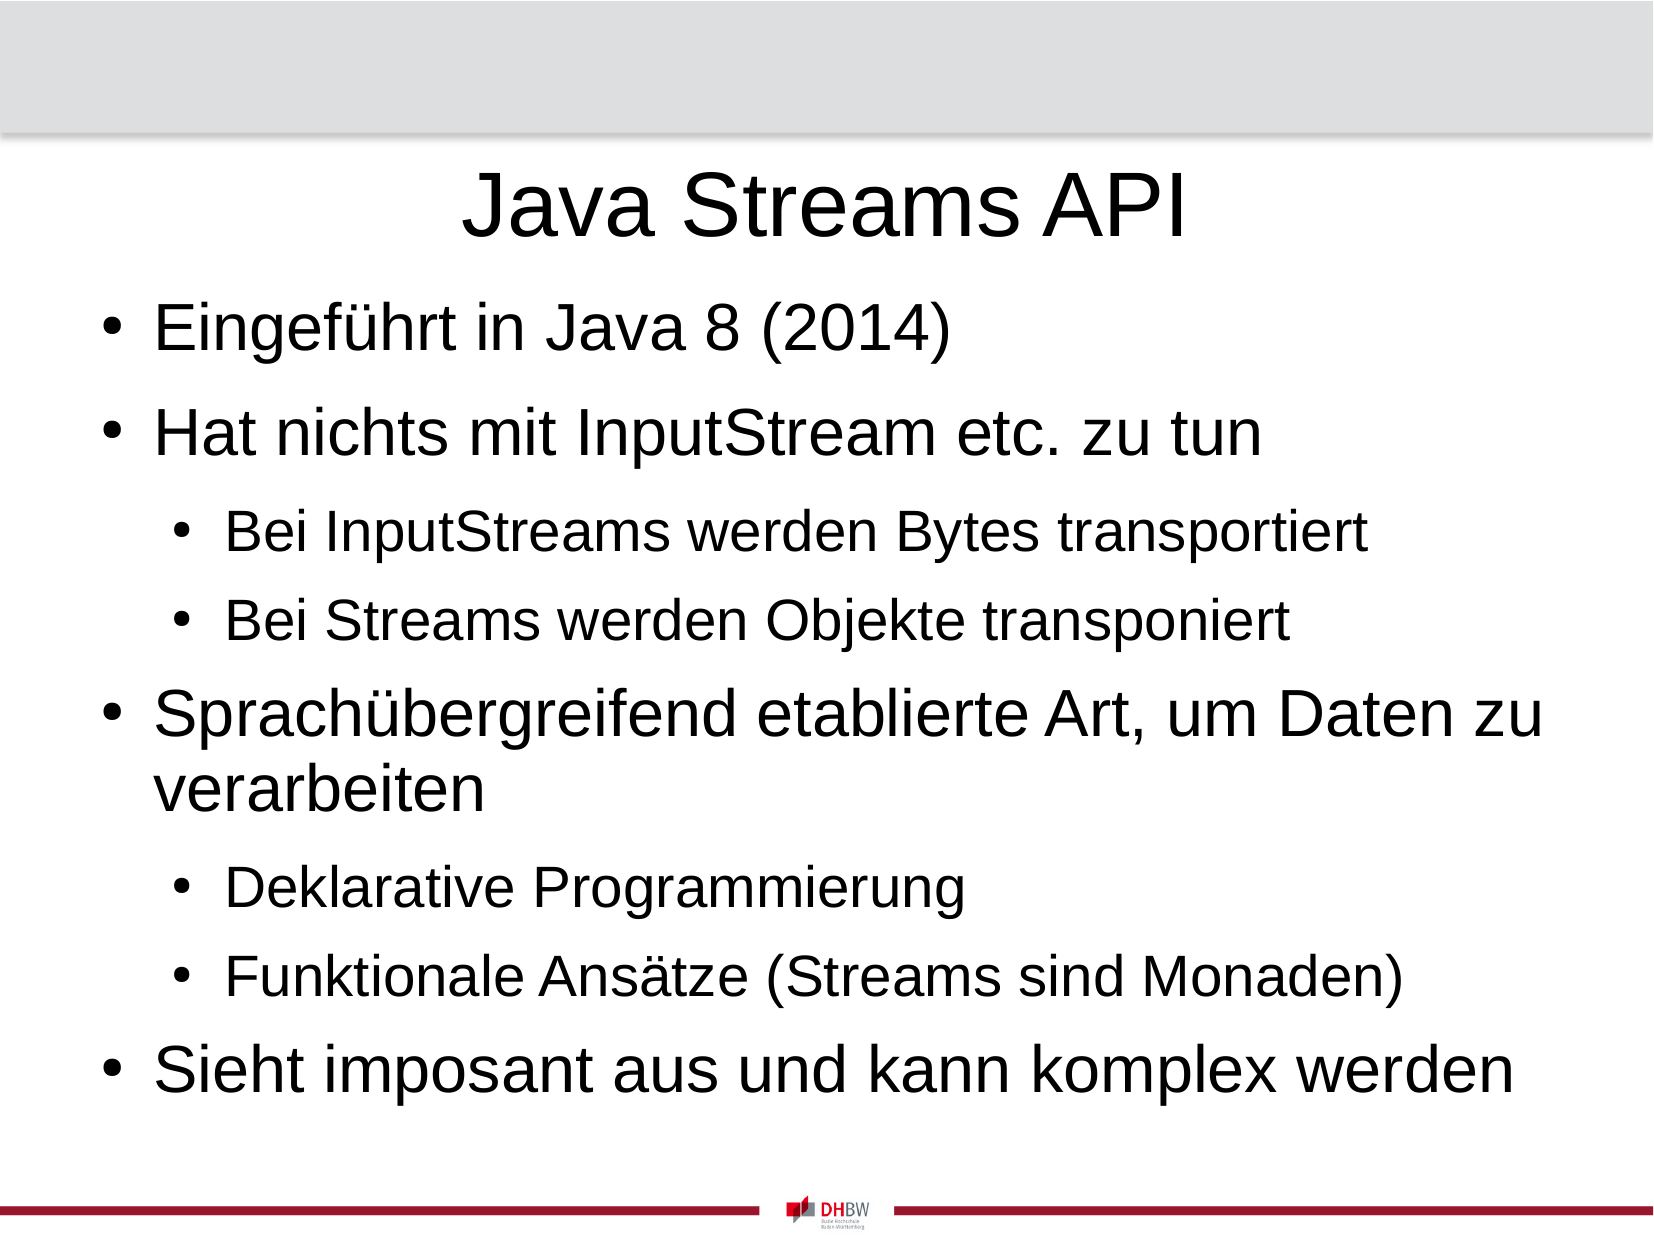

# Java Streams API
Eingeführt in Java 8 (2014)
Hat nichts mit InputStream etc. zu tun
Bei InputStreams werden Bytes transportiert
Bei Streams werden Objekte transponiert
Sprachübergreifend etablierte Art, um Daten zu verarbeiten
Deklarative Programmierung
Funktionale Ansätze (Streams sind Monaden)
Sieht imposant aus und kann komplex werden